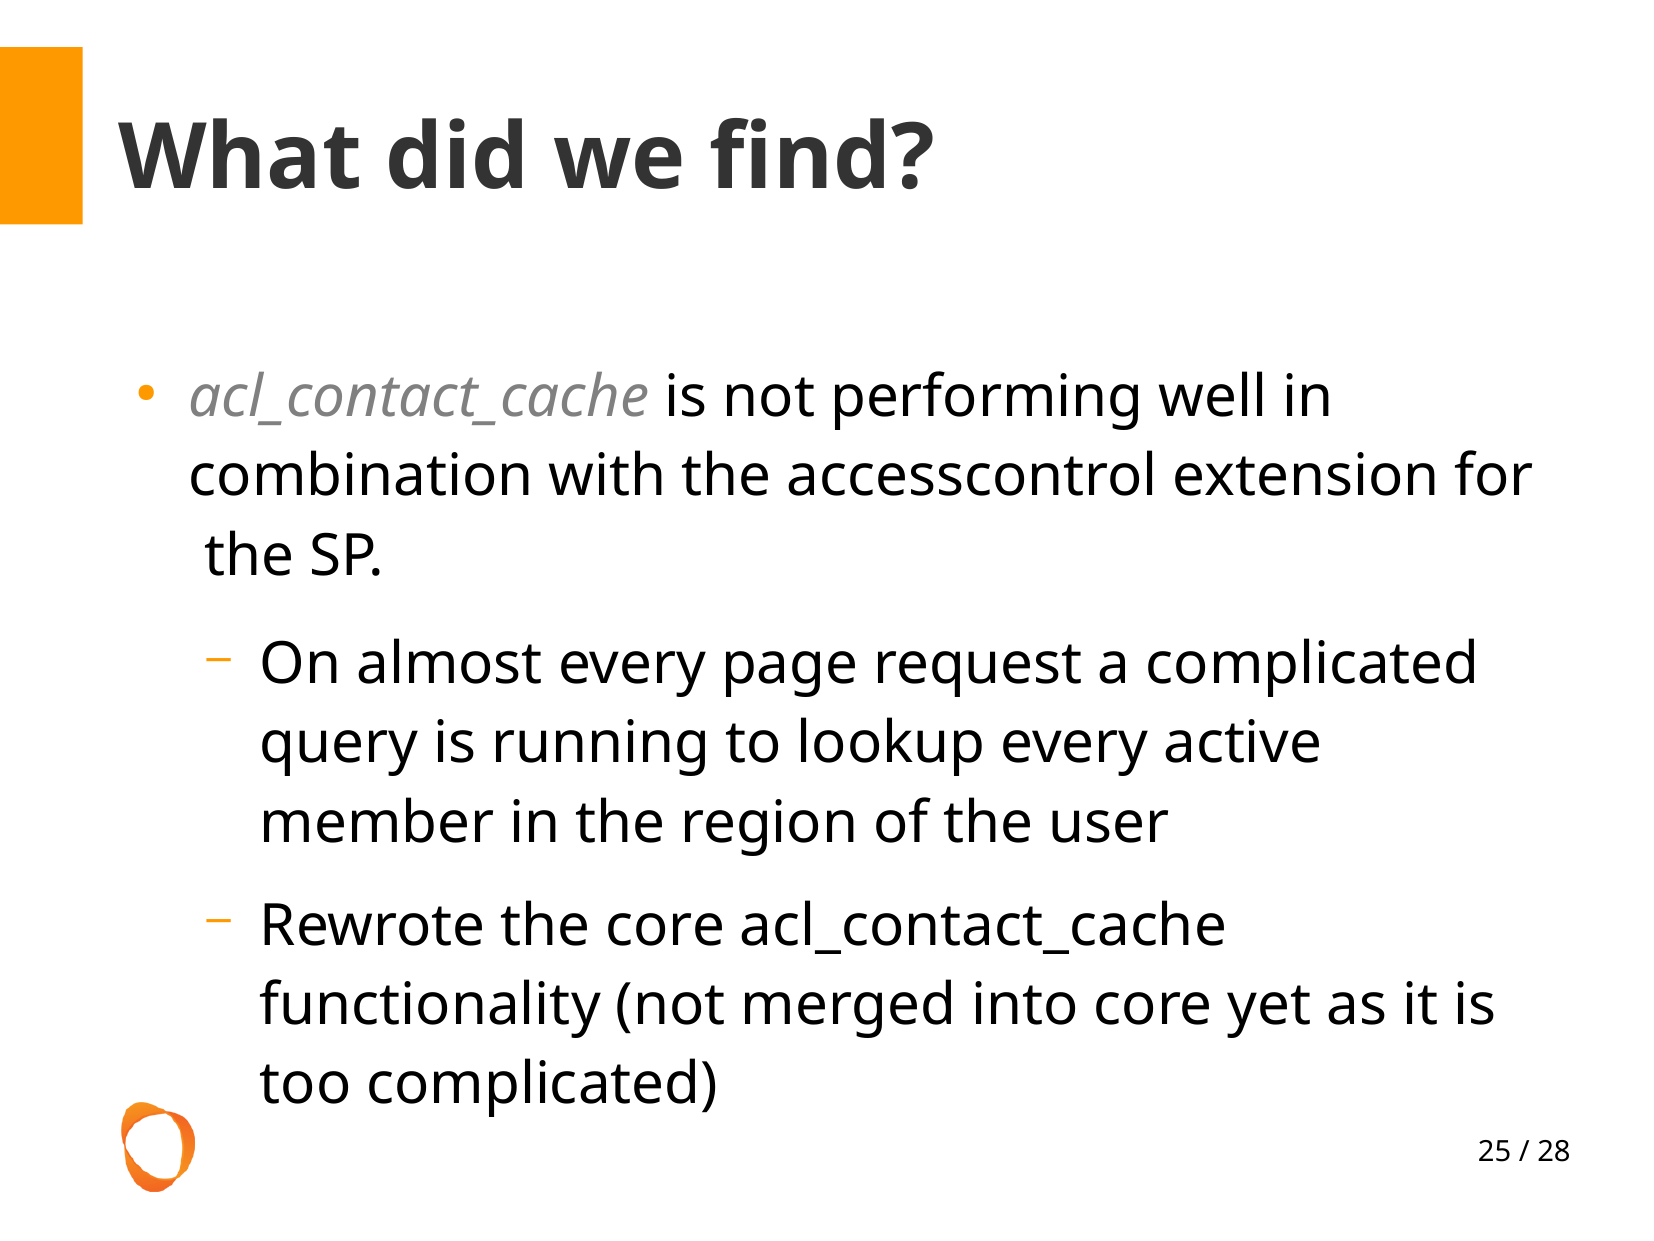

# What did we find?
acl_contact_cache is not performing well in combination with the accesscontrol extension for the SP.
On almost every page request a complicated query is running to lookup every active member in the region of the user
Rewrote the core acl_contact_cache functionality (not merged into core yet as it is too complicated)
25